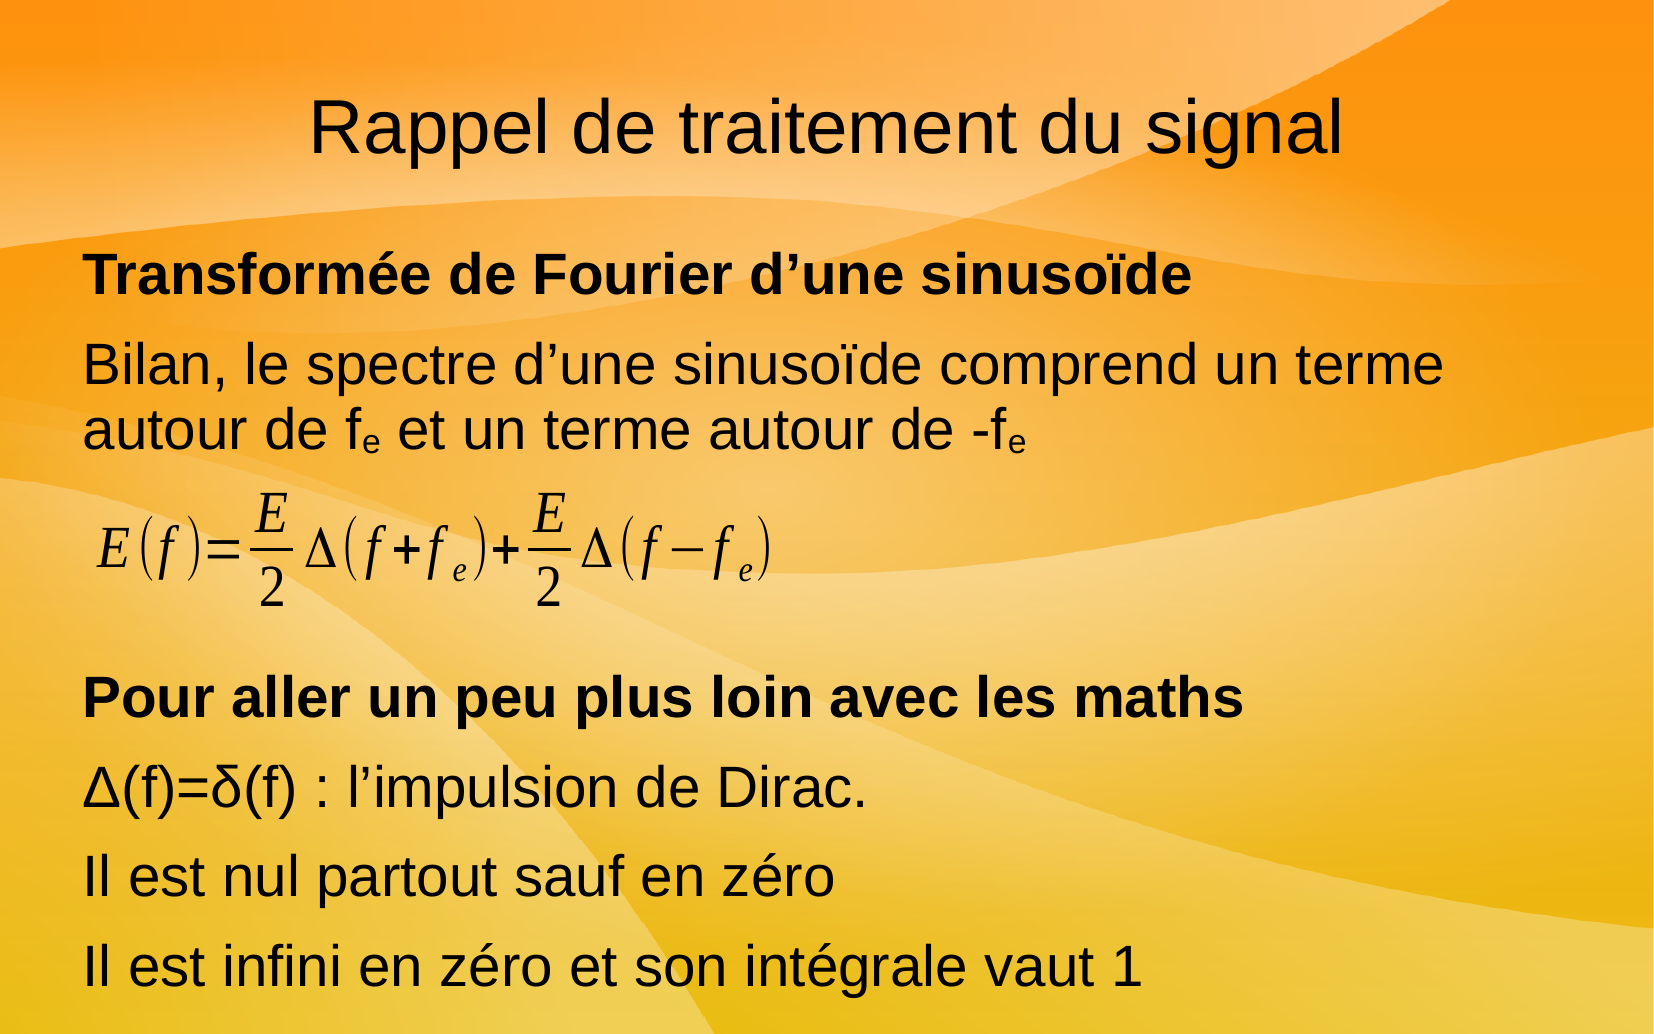

# Rappel de traitement du signal
Transformée de Fourier d’une sinusoïde
Bilan, le spectre d’une sinusoïde comprend un terme autour de fe et un terme autour de -fe
Pour aller un peu plus loin avec les maths
Δ(f)=δ(f) : l’impulsion de Dirac.
Il est nul partout sauf en zéro
Il est infini en zéro et son intégrale vaut 1